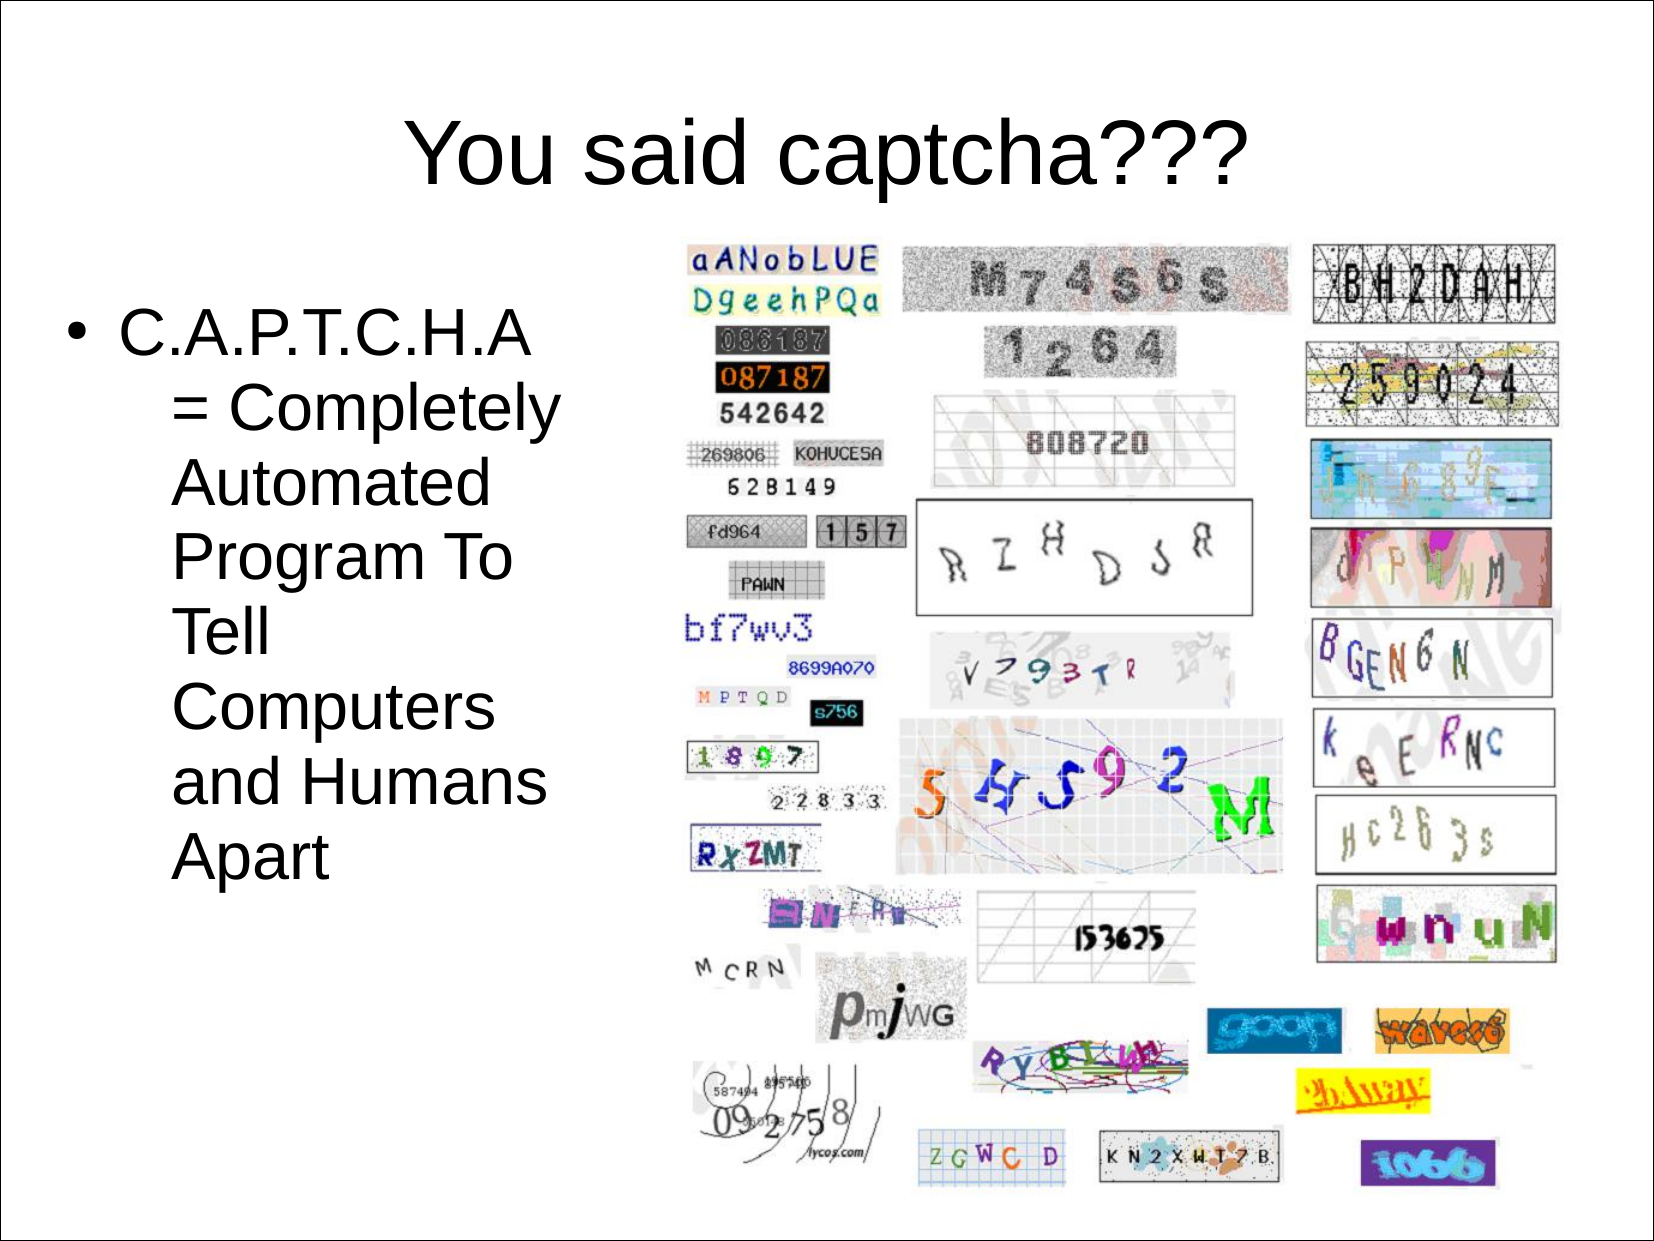

# You said captcha???
C.A.P.T.C.H.A = Completely Automated
Program To
Tell
Computers and Humans
Apart